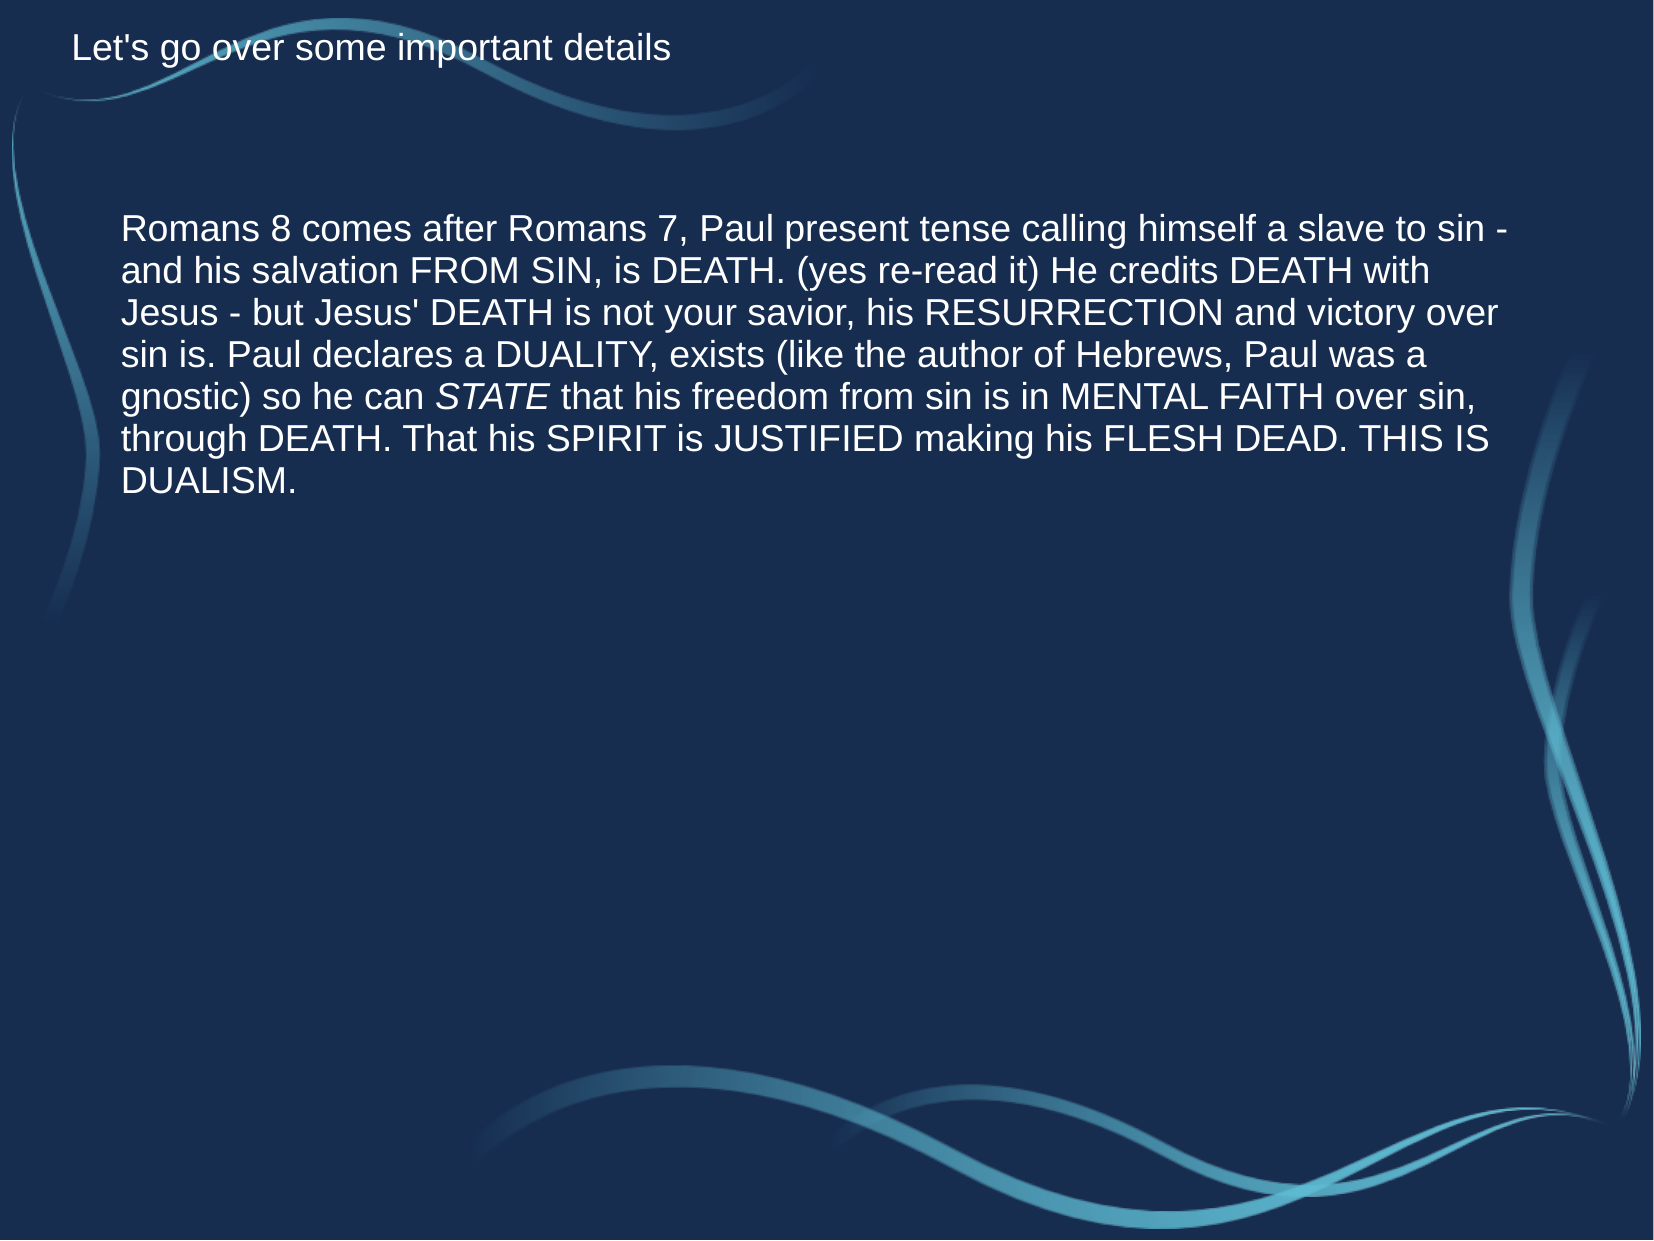

Let's go over some important details
Romans 8 comes after Romans 7, Paul present tense calling himself a slave to sin - and his salvation FROM SIN, is DEATH. (yes re-read it) He credits DEATH with Jesus - but Jesus' DEATH is not your savior, his RESURRECTION and victory over sin is. Paul declares a DUALITY, exists (like the author of Hebrews, Paul was a gnostic) so he can STATE that his freedom from sin is in MENTAL FAITH over sin, through DEATH. That his SPIRIT is JUSTIFIED making his FLESH DEAD. THIS IS DUALISM.